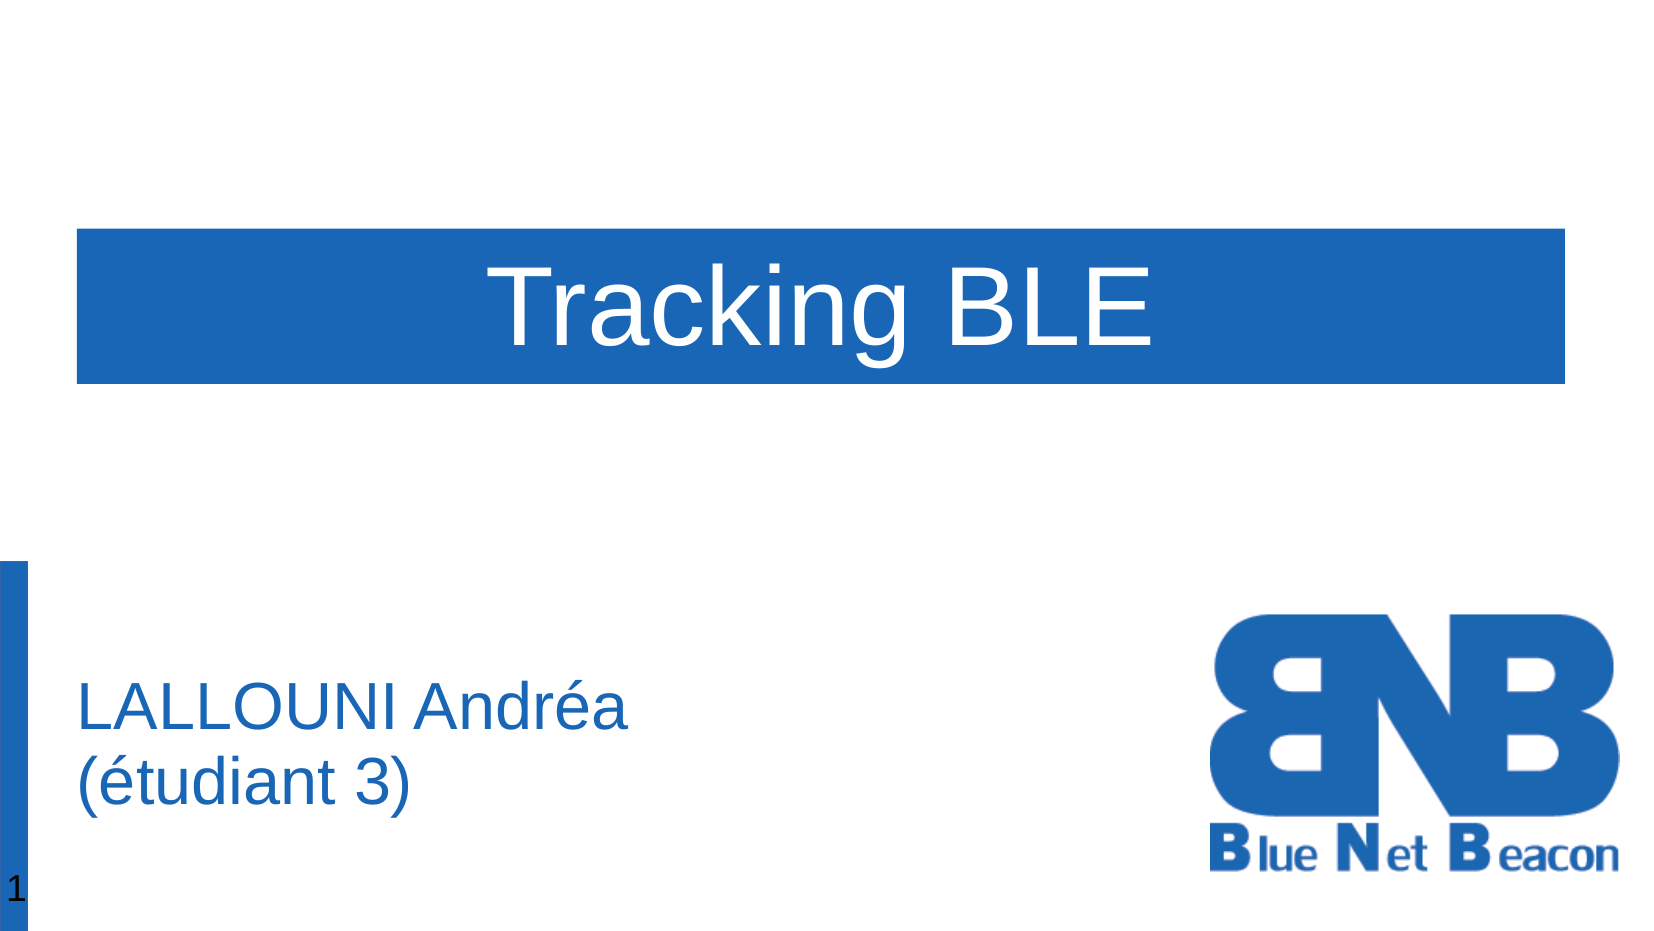

# Tracking BLE
LALLOUNI Andréa
(étudiant 3)